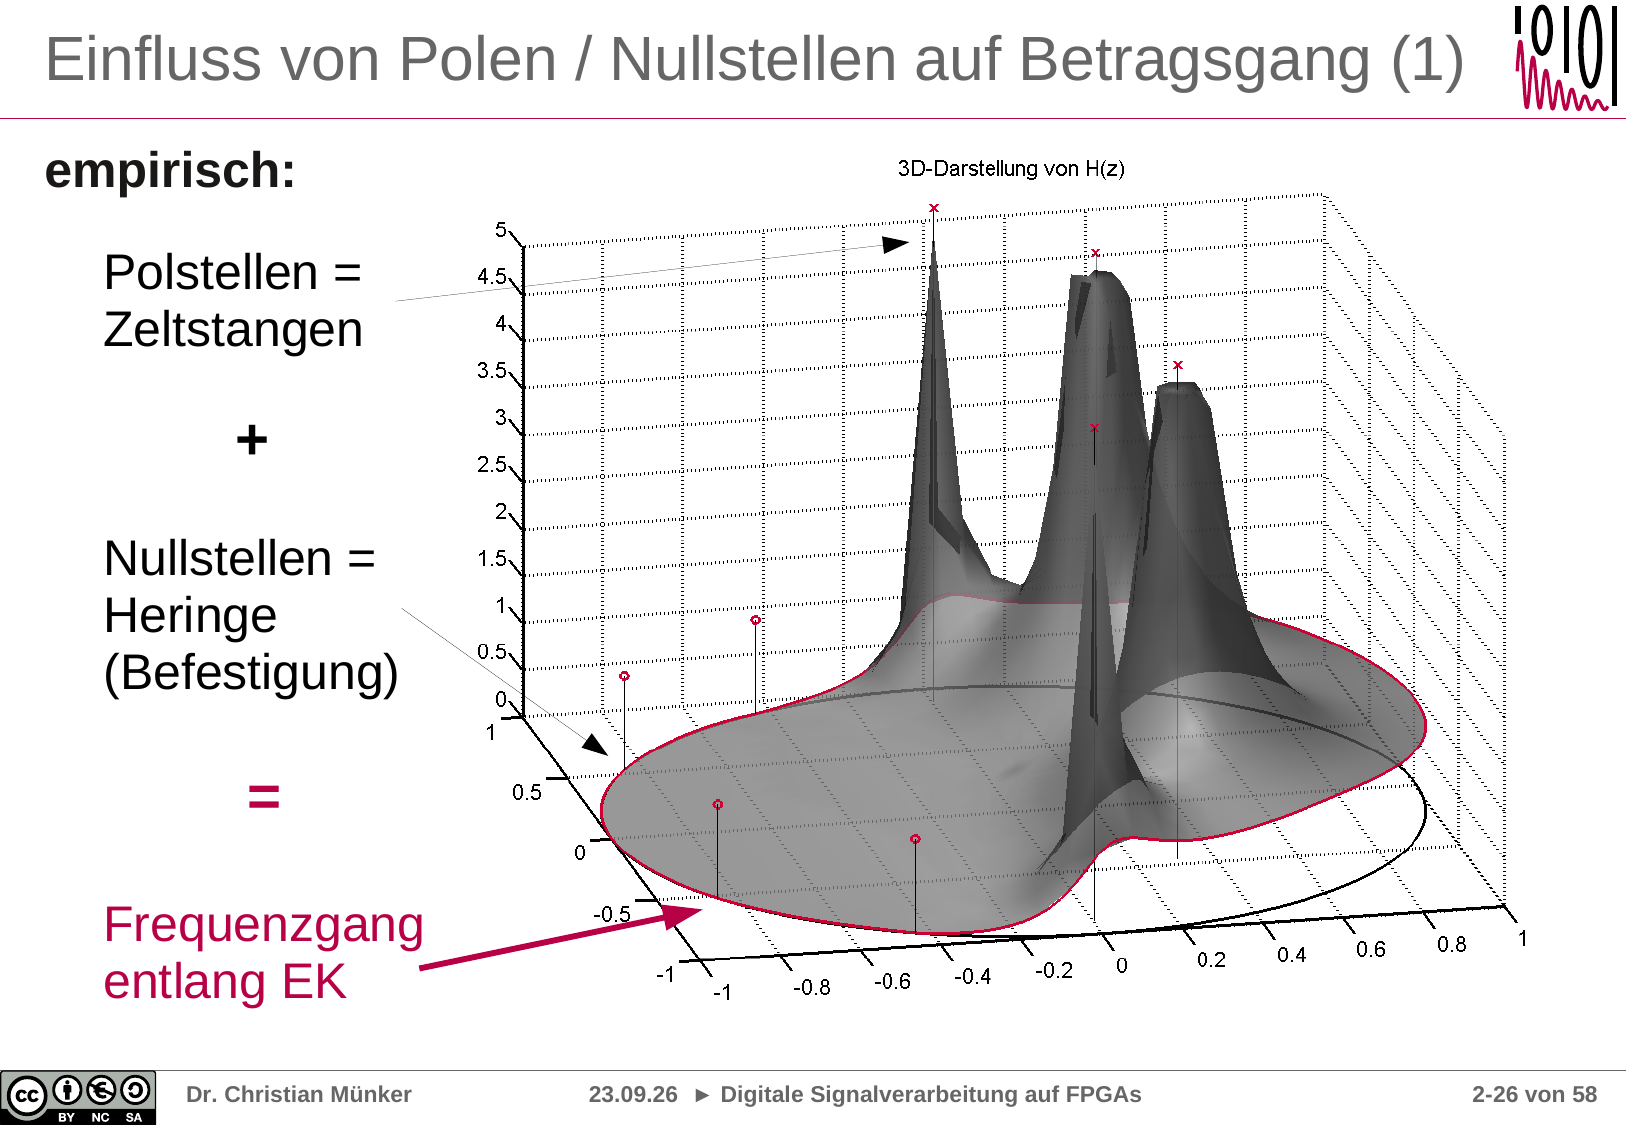

# Einfluss von Polen / Nullstellen auf Betragsgang (1)
empirisch:
Polstellen = Zeltstangen
+
Nullstellen = Heringe (Befestigung)
=
Frequenzgang
entlang EK